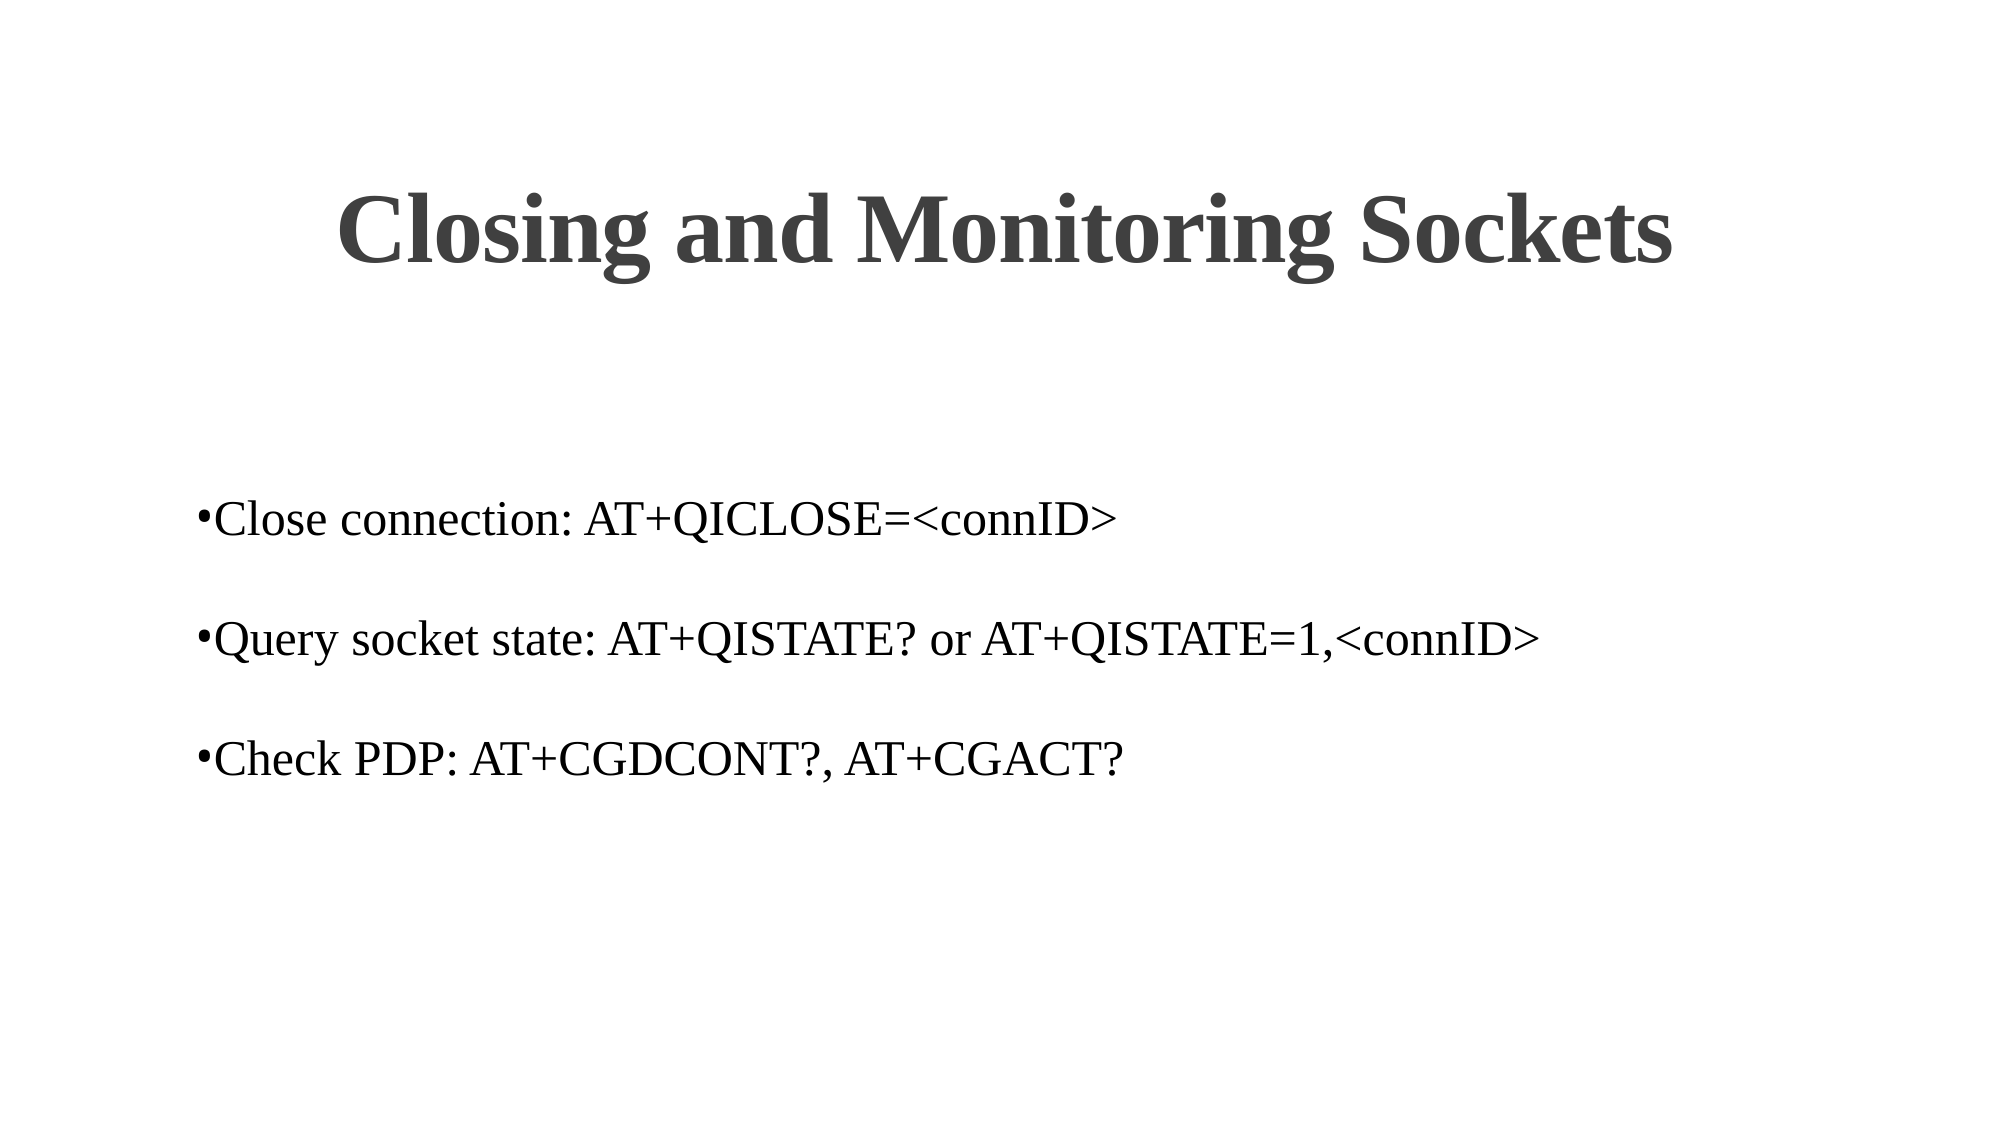

# Closing and Monitoring Sockets
Close connection: AT+QICLOSE=<connID>
Query socket state: AT+QISTATE? or AT+QISTATE=1,<connID>
Check PDP: AT+CGDCONT?, AT+CGACT?